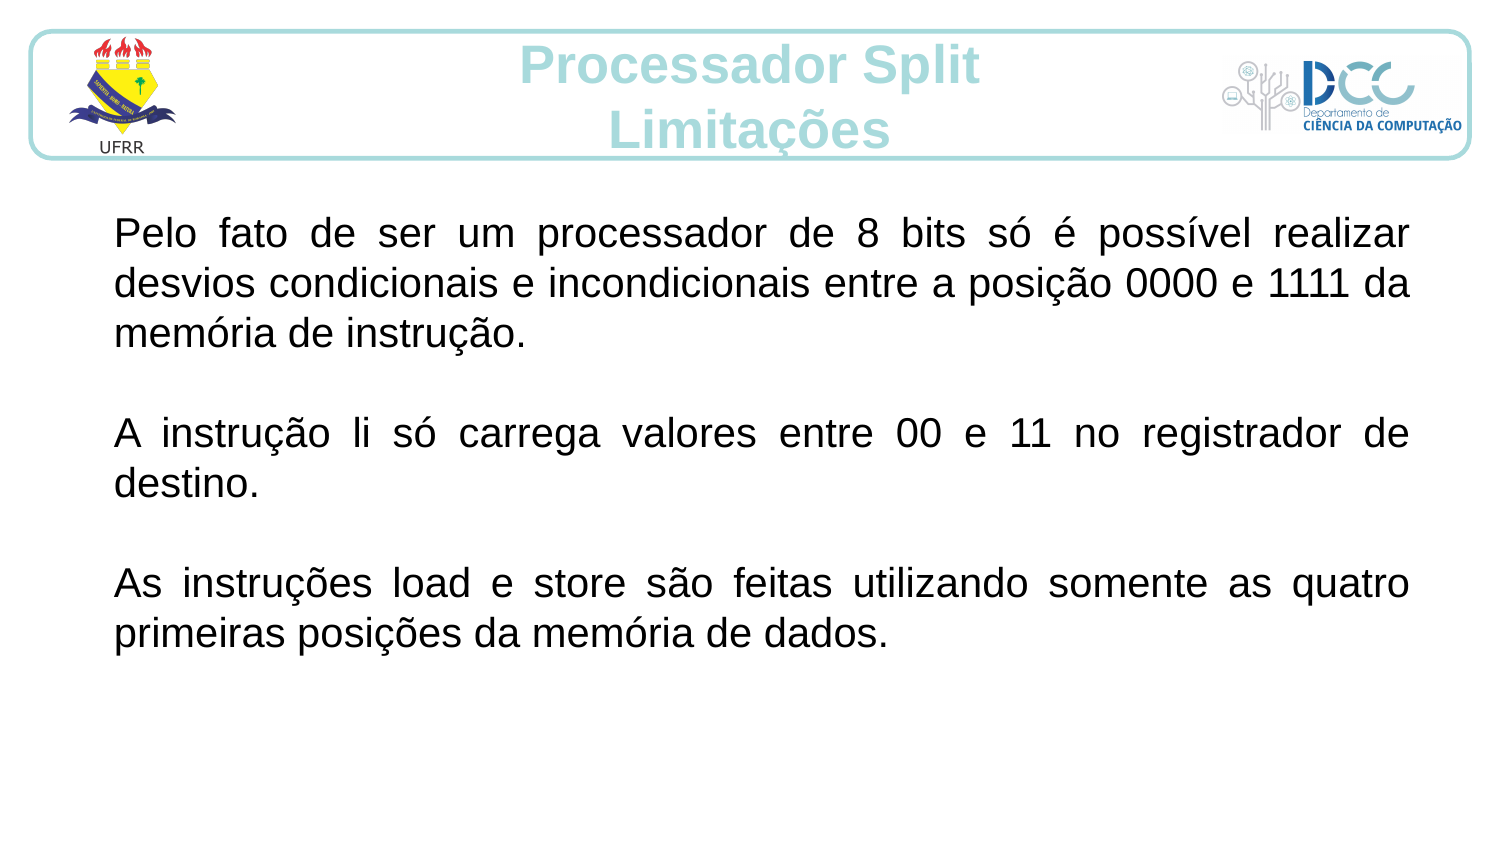

Processador Split
Limitações
Pelo fato de ser um processador de 8 bits só é possível realizar desvios condicionais e incondicionais entre a posição 0000 e 1111 da memória de instrução.
A instrução li só carrega valores entre 00 e 11 no registrador de destino.
As instruções load e store são feitas utilizando somente as quatro primeiras posições da memória de dados.